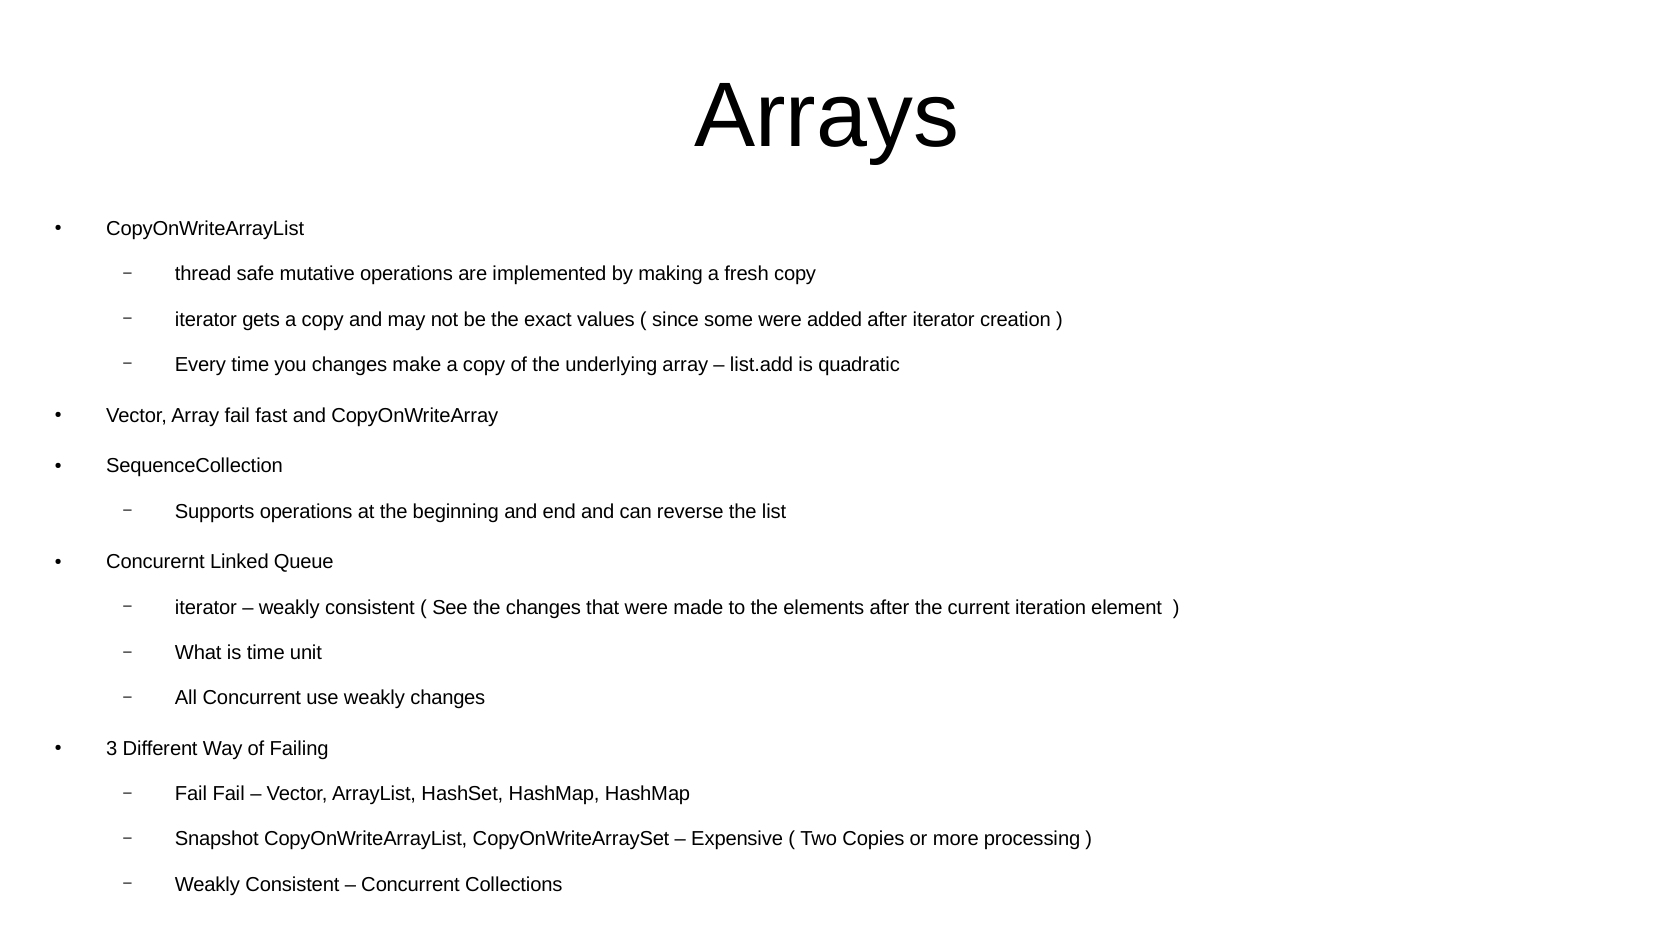

# Arrays
CopyOnWriteArrayList
thread safe mutative operations are implemented by making a fresh copy
iterator gets a copy and may not be the exact values ( since some were added after iterator creation )
Every time you changes make a copy of the underlying array – list.add is quadratic
Vector, Array fail fast and CopyOnWriteArray
SequenceCollection
Supports operations at the beginning and end and can reverse the list
Concurernt Linked Queue
iterator – weakly consistent ( See the changes that were made to the elements after the current iteration element )
What is time unit
All Concurrent use weakly changes
3 Different Way of Failing
Fail Fail – Vector, ArrayList, HashSet, HashMap, HashMap
Snapshot CopyOnWriteArrayList, CopyOnWriteArraySet – Expensive ( Two Copies or more processing )
Weakly Consistent – Concurrent Collections